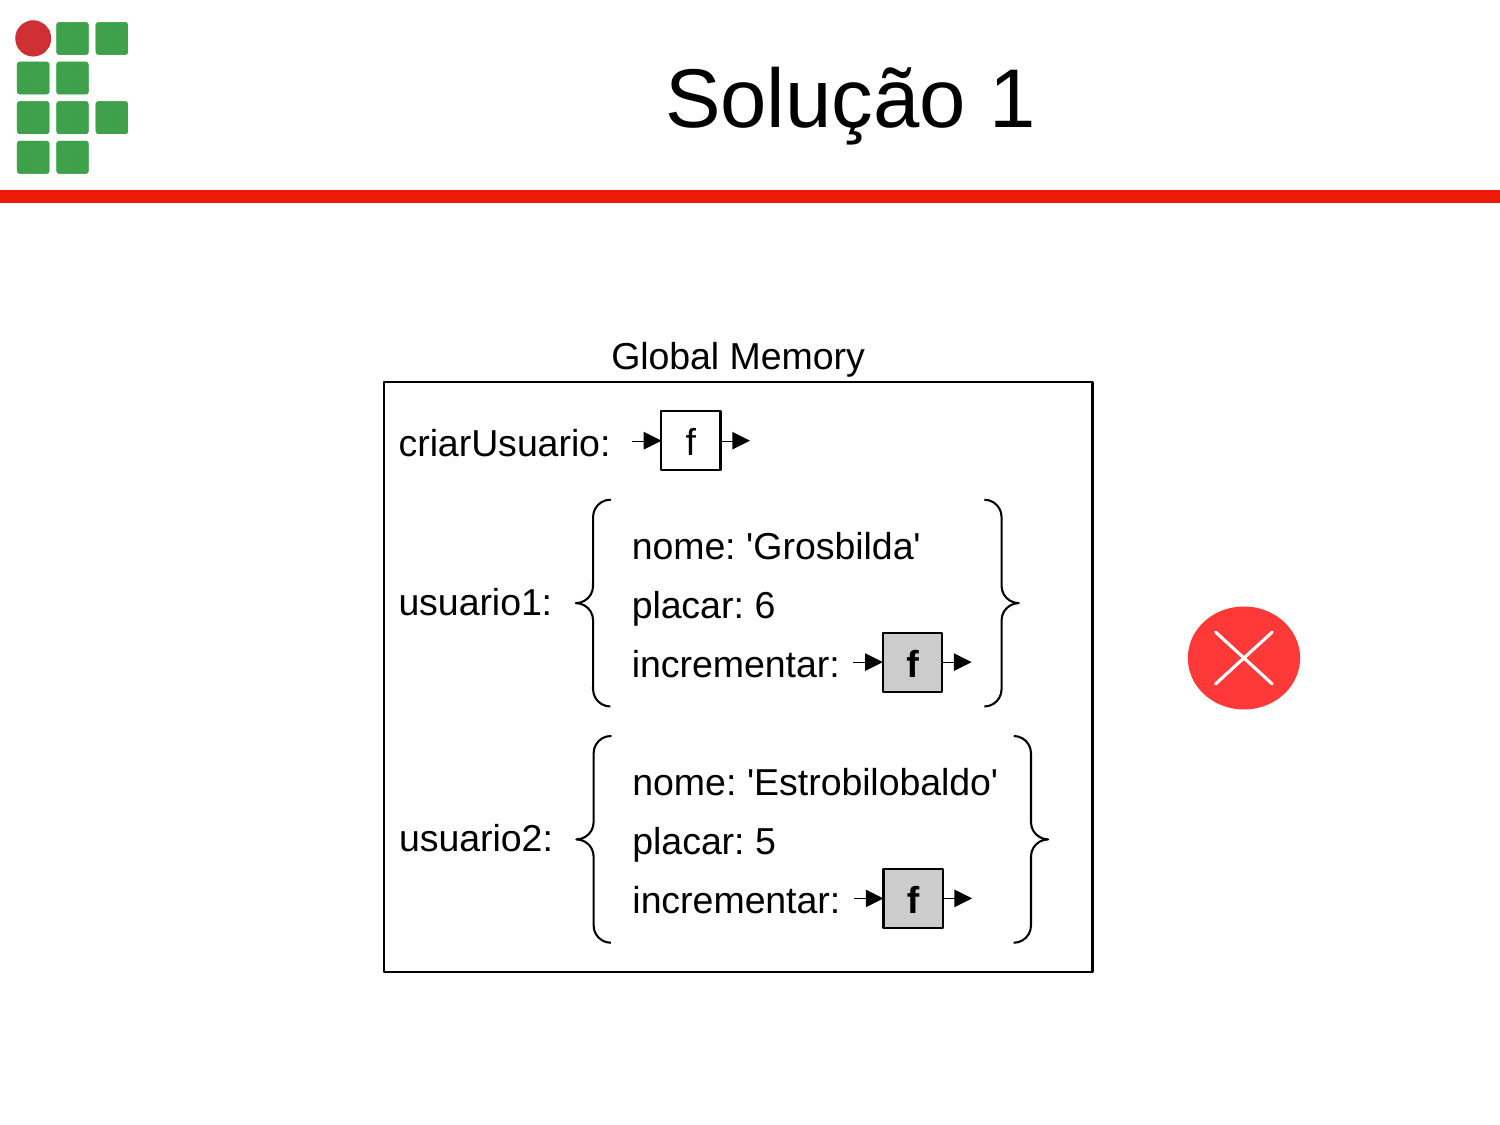

# Solução 1
Global Memory
criarUsuario:
f
nome: 'Grosbilda'
usuario1:
placar: 6
incrementar:
f
nome: 'Estrobilobaldo'
usuario2:
placar: 5
incrementar:
f